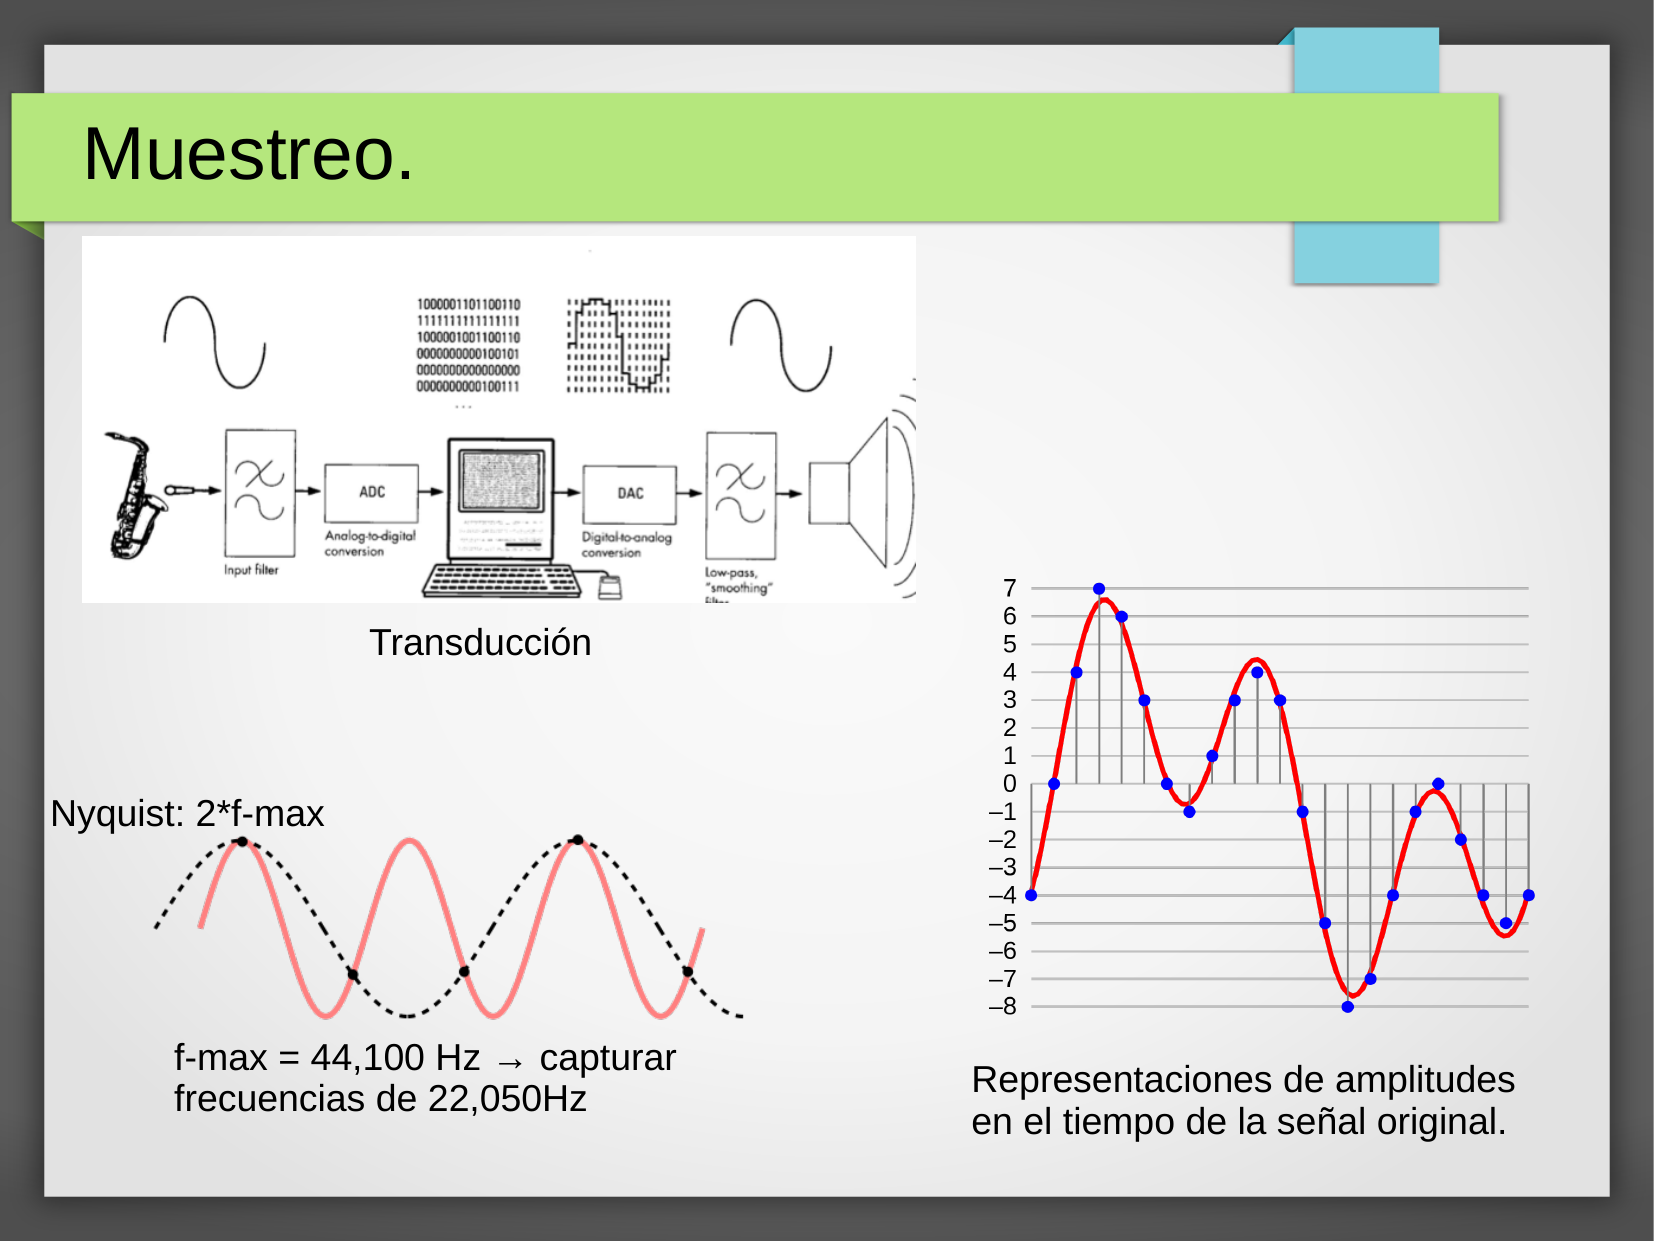

# Muestreo.
Transducción
Nyquist: 2*f-max
f-max = 44,100 Hz → capturar frecuencias de 22,050Hz
Representaciones de amplitudes en el tiempo de la señal original.